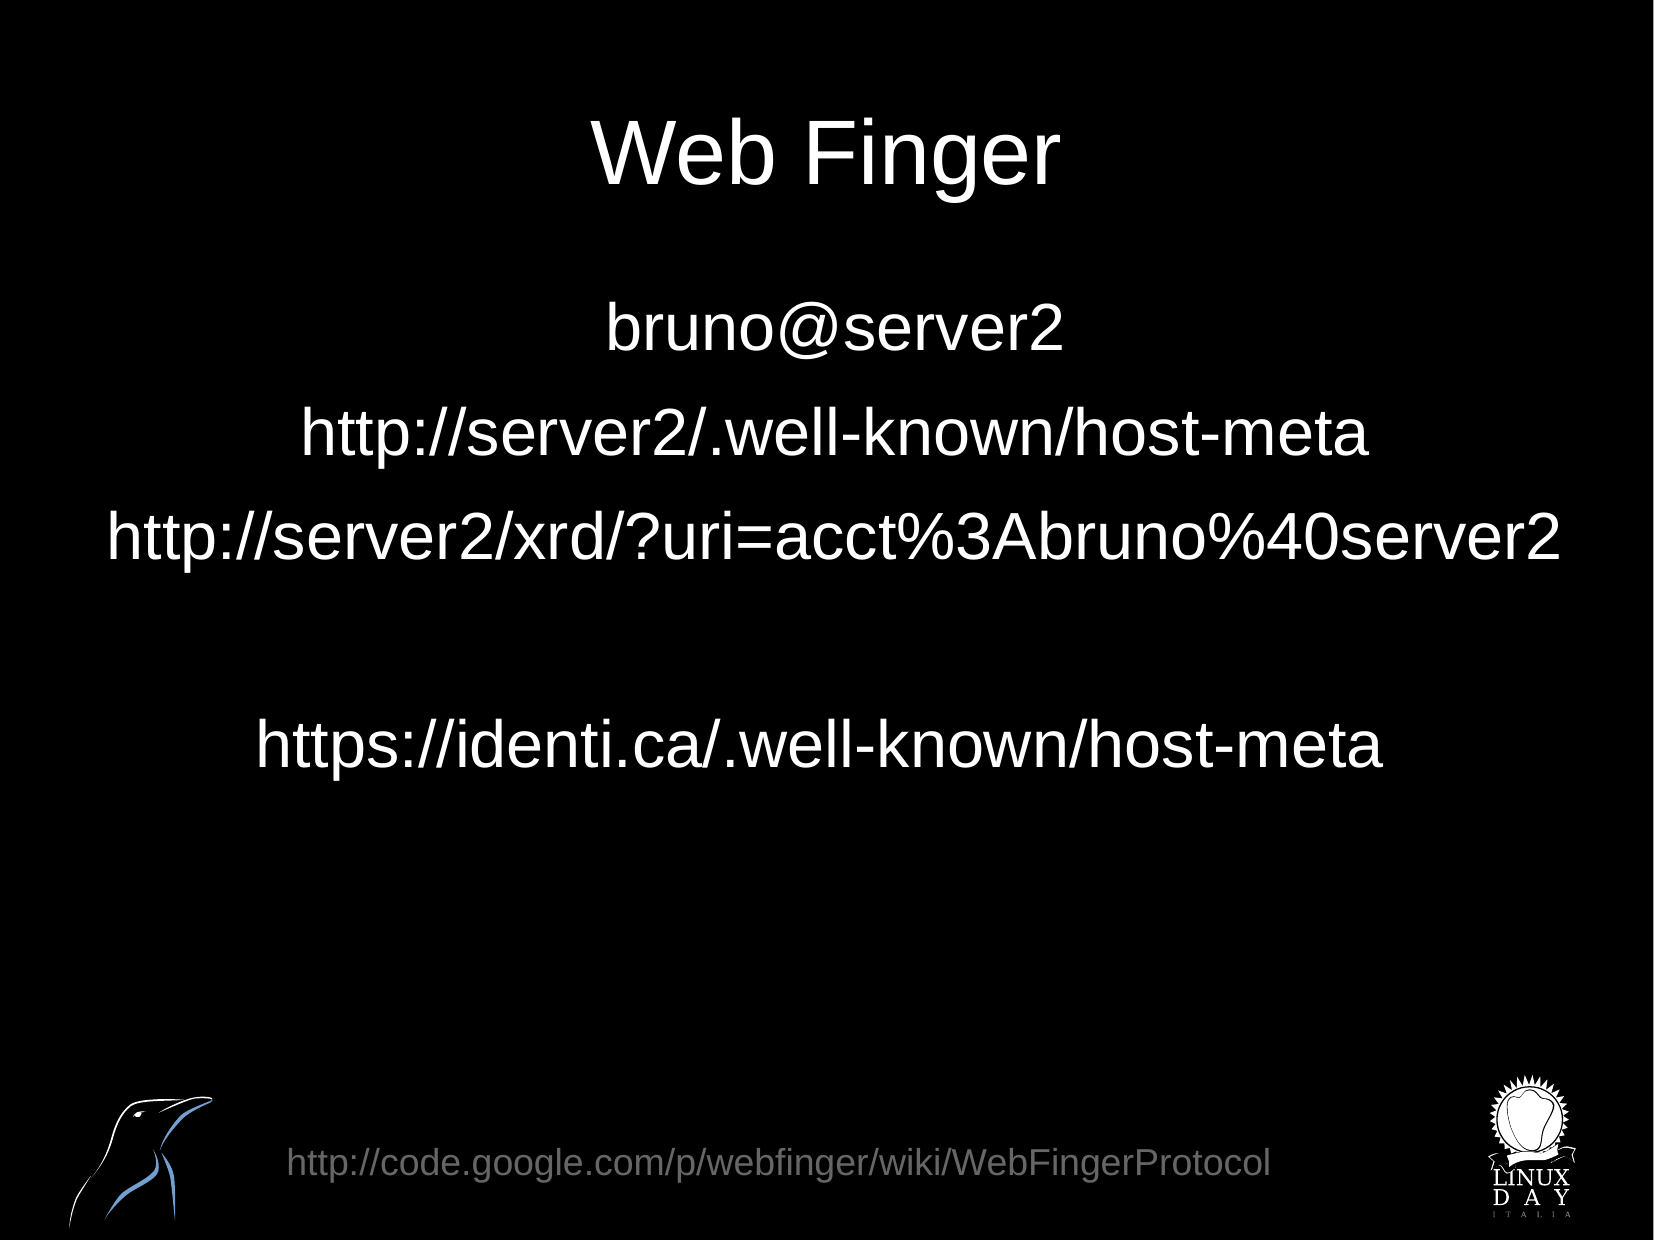

# Web Finger
bruno@server2
http://server2/.well-known/host-meta
http://server2/xrd/?uri=acct%3Abruno%40server2
https://identi.ca/.well-known/host-meta
http://code.google.com/p/webfinger/wiki/WebFingerProtocol